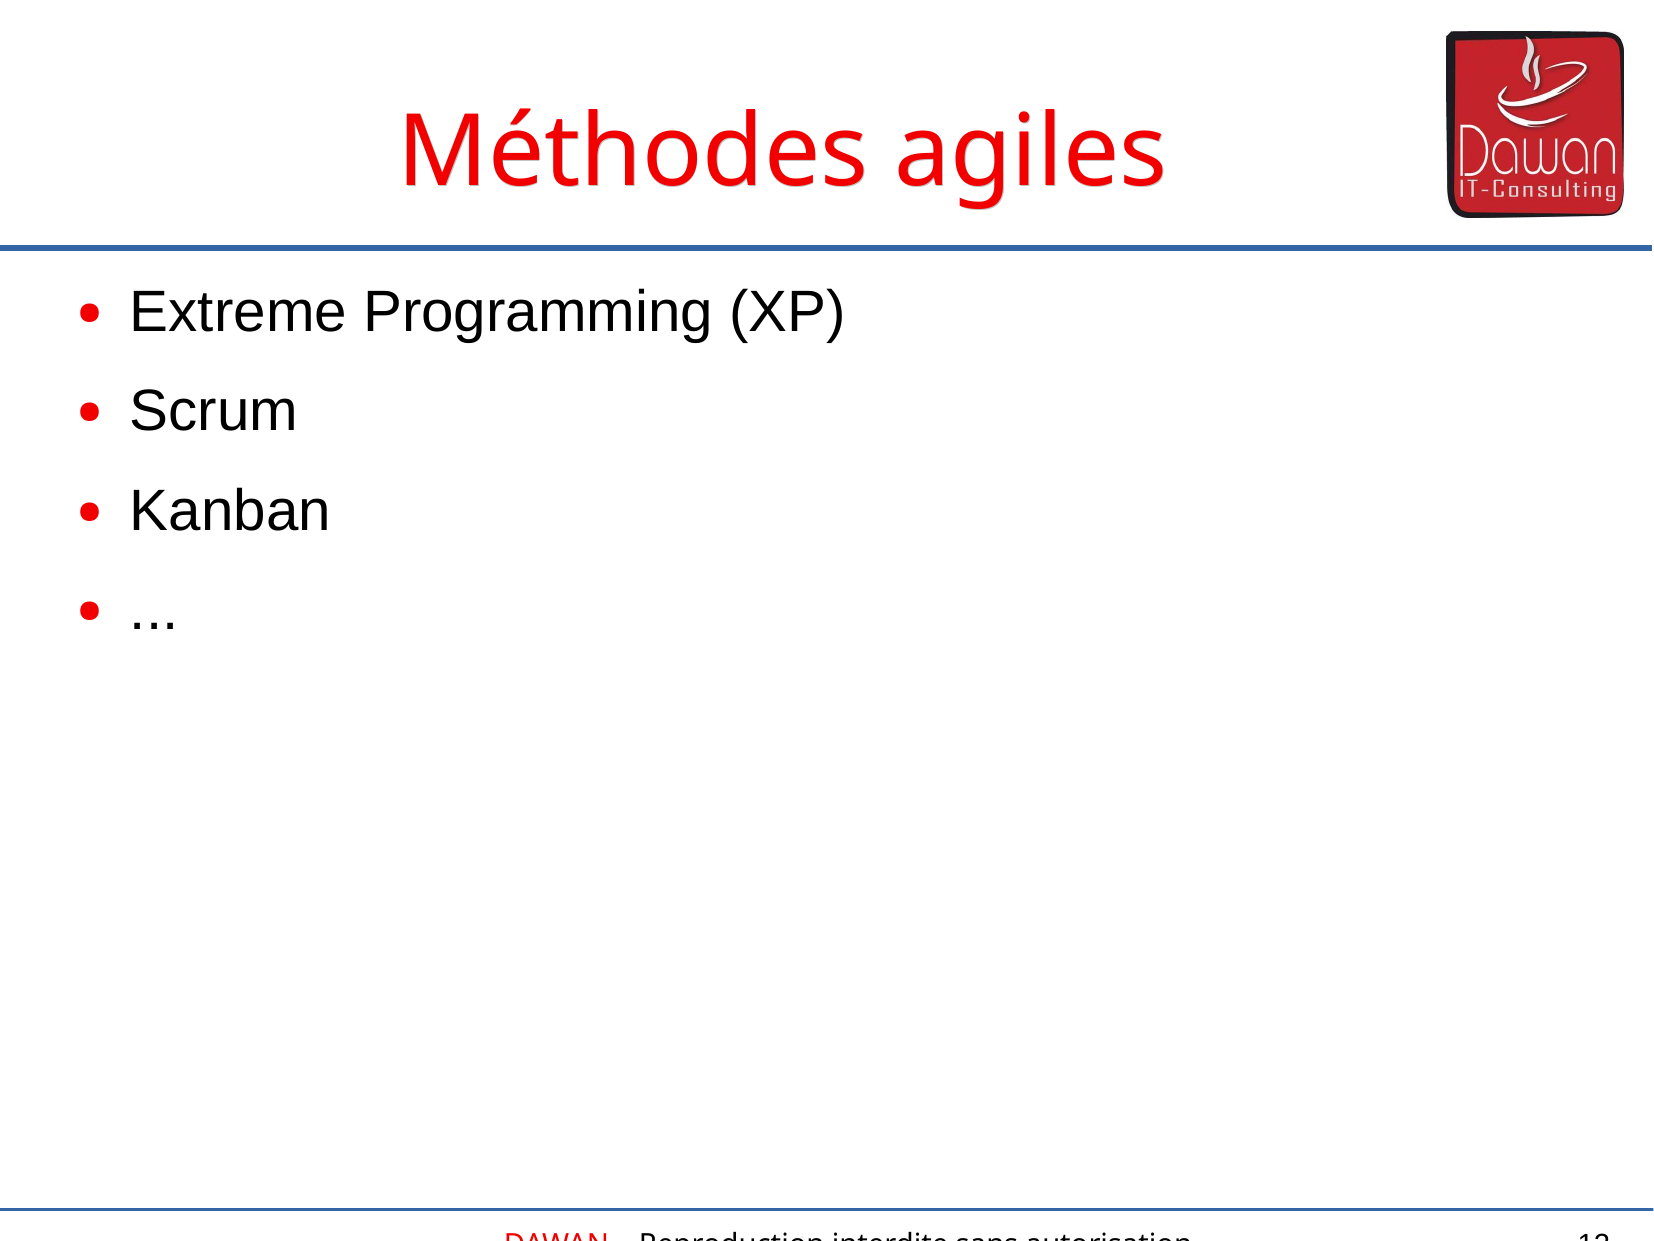

Méthodes agiles
Méthodes agiles
Extreme Programming (XP)
●
Scrum
●
Kanban
●
...
●
DAWAN – Reproduction interdite sans autorisation
12